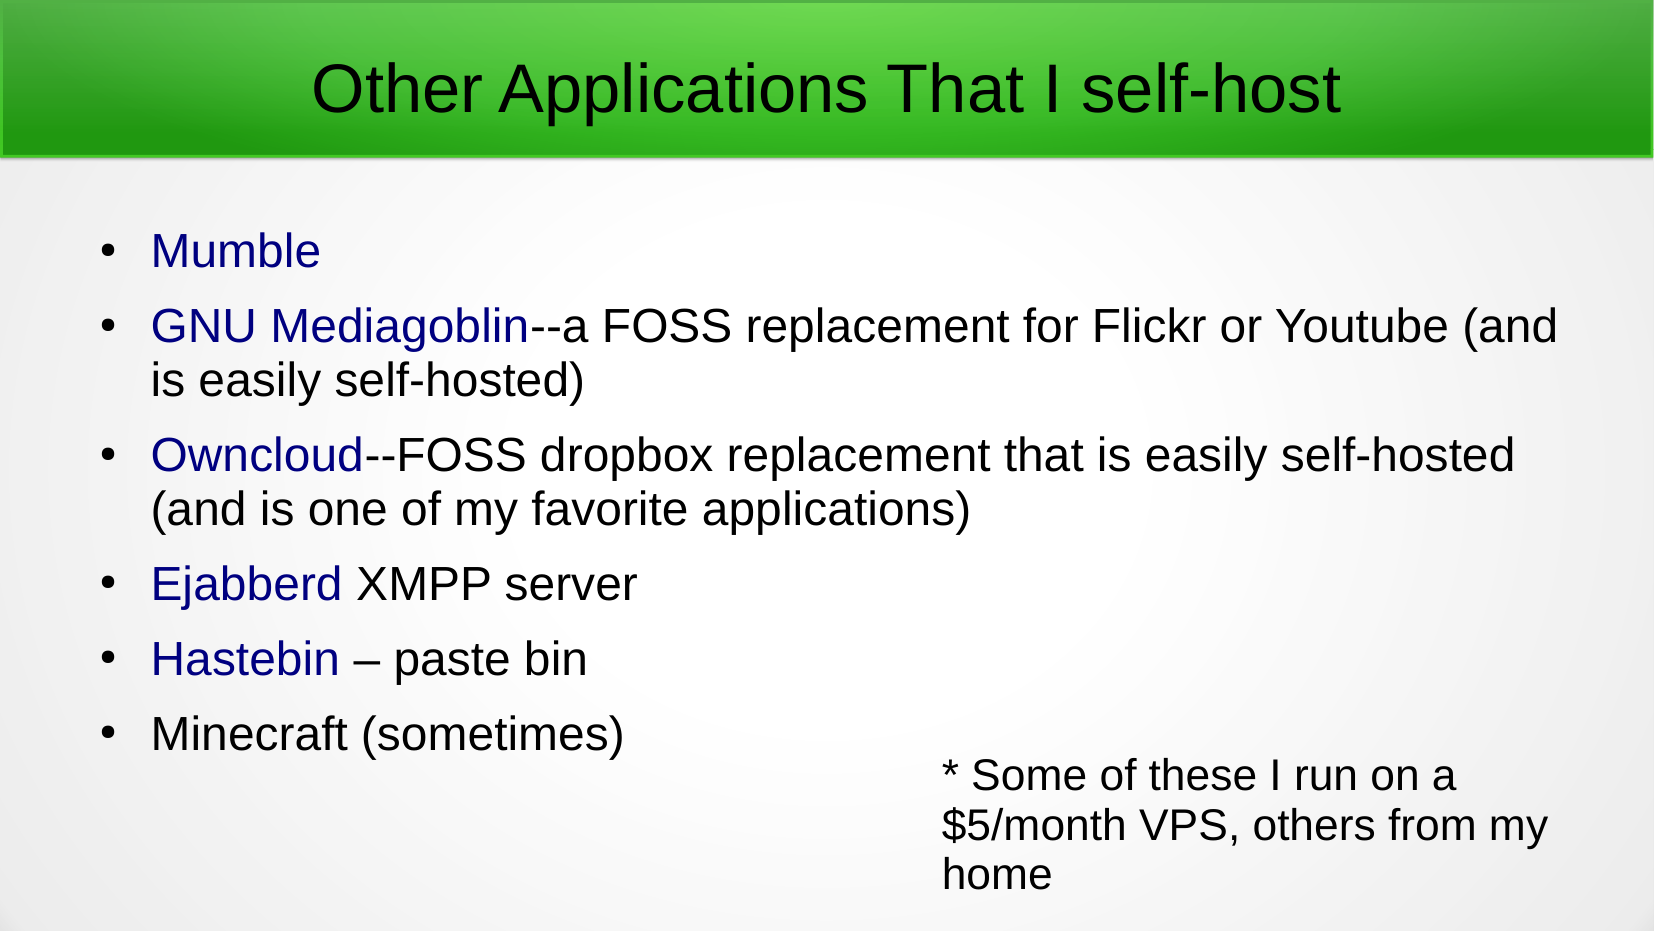

# Other Applications That I self-host
Mumble
GNU Mediagoblin--a FOSS replacement for Flickr or Youtube (and is easily self-hosted)
Owncloud--FOSS dropbox replacement that is easily self-hosted (and is one of my favorite applications)
Ejabberd XMPP server
Hastebin – paste bin
Minecraft (sometimes)
* Some of these I run on a $5/month VPS, others from my home